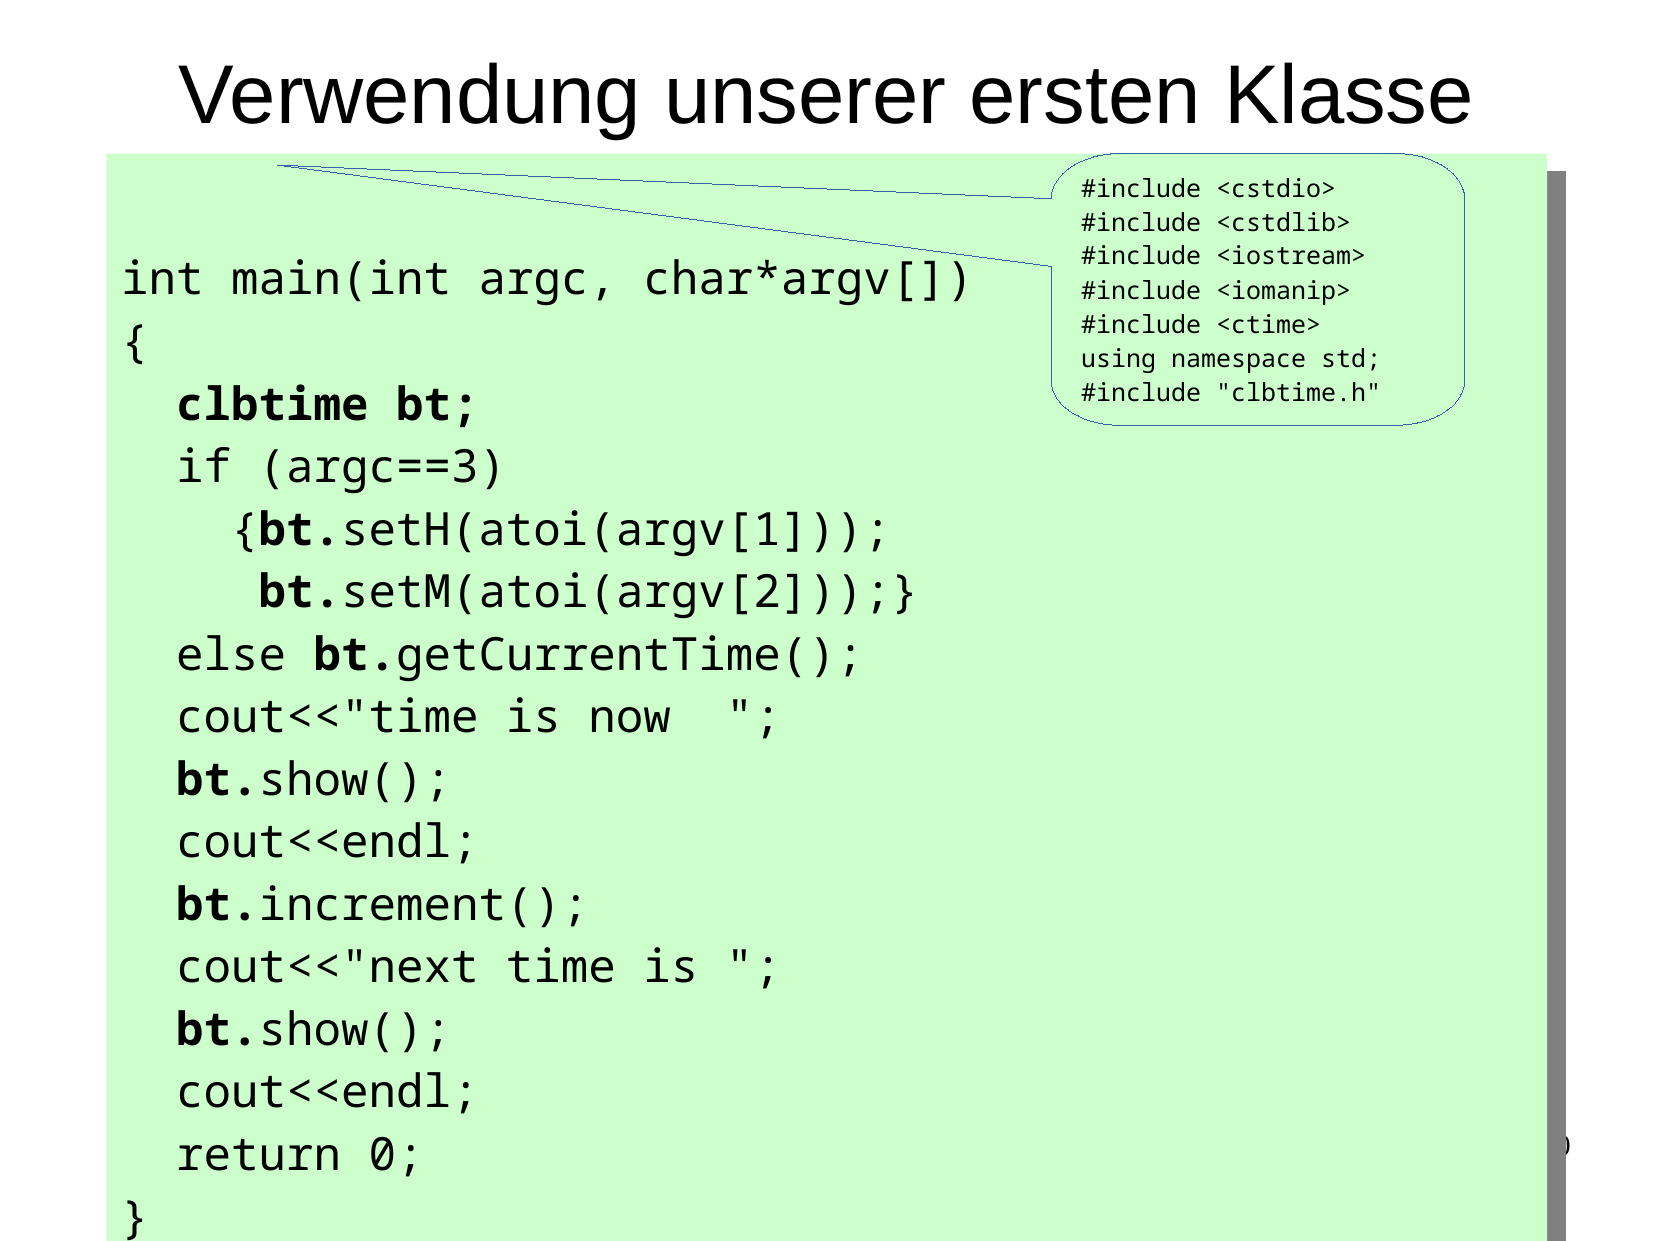

Verwendung unserer ersten Klasse
int main(int argc, char*argv[])
{
 clbtime bt;
 if (argc==3)
 {bt.setH(atoi(argv[1]));
 bt.setM(atoi(argv[2]));}
 else bt.getCurrentTime();
 cout<<"time is now ";
 bt.show();
 cout<<endl;
 bt.increment();
 cout<<"next time is ";
 bt.show();
 cout<<endl;
 return 0;
}
#include <cstdio>
#include <cstdlib>
#include <iostream>
#include <iomanip>
#include <ctime>
using namespace std;
#include "clbtime.h"
20